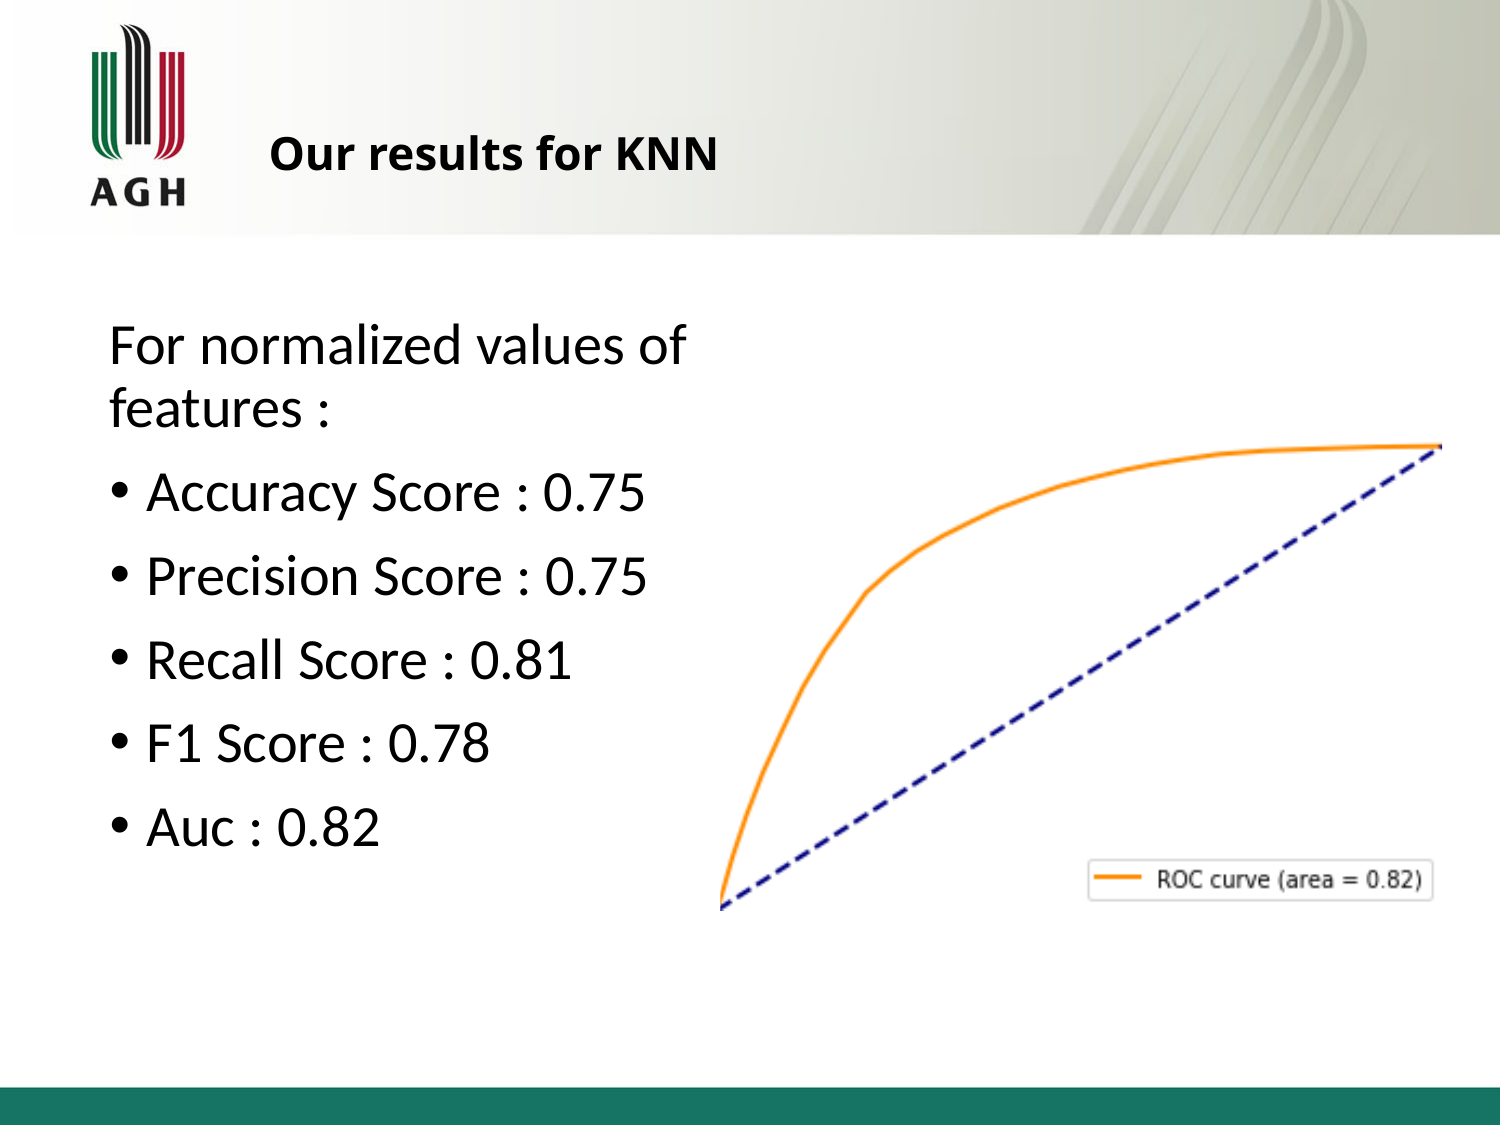

Our results for KNN
For normalized values of features :
Accuracy Score : 0.75
Precision Score : 0.75
Recall Score : 0.81
F1 Score : 0.78
Auc : 0.82